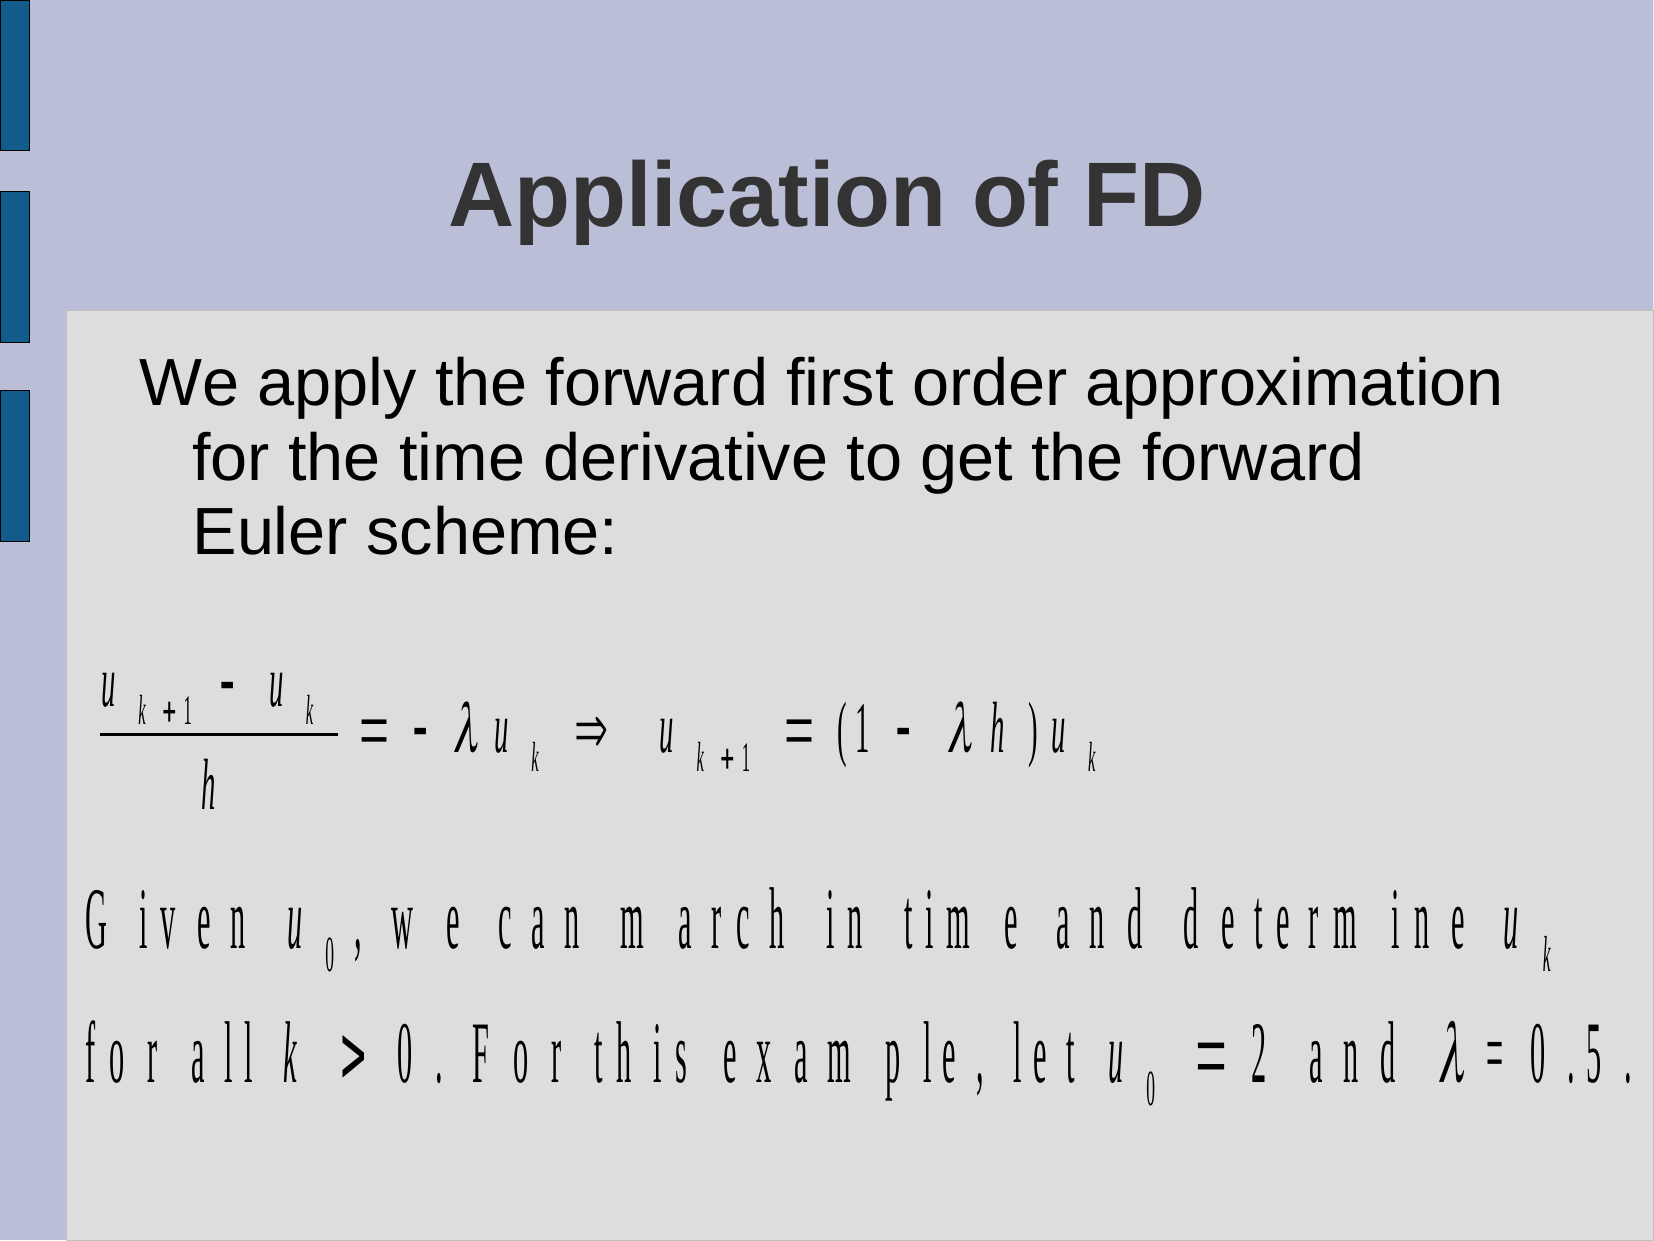

# Application of FD
We apply the forward first order approximation for the time derivative to get the forward Euler scheme: